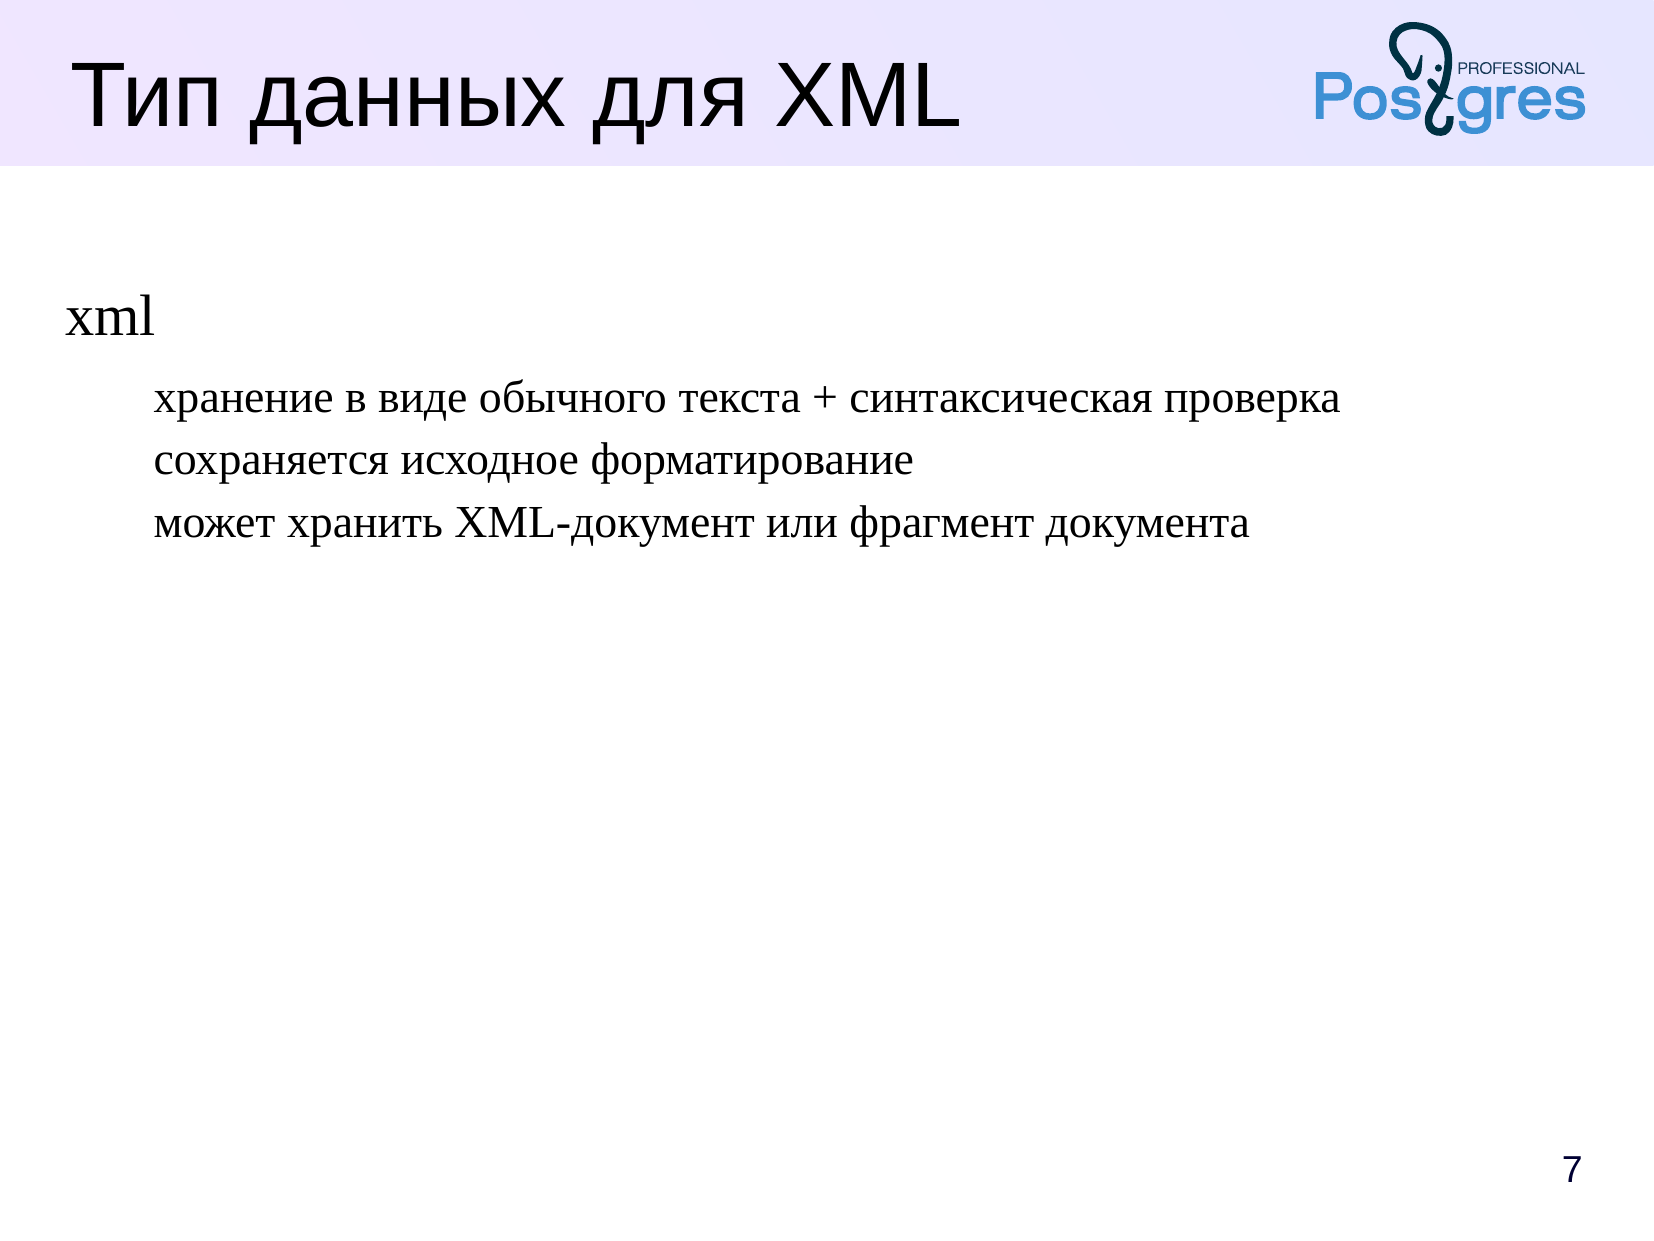

# Тип данных для XML
xml
хранение в виде обычного текста + синтаксическая проверка
сохраняется исходное форматирование
может хранить XML-документ или фрагмент документа